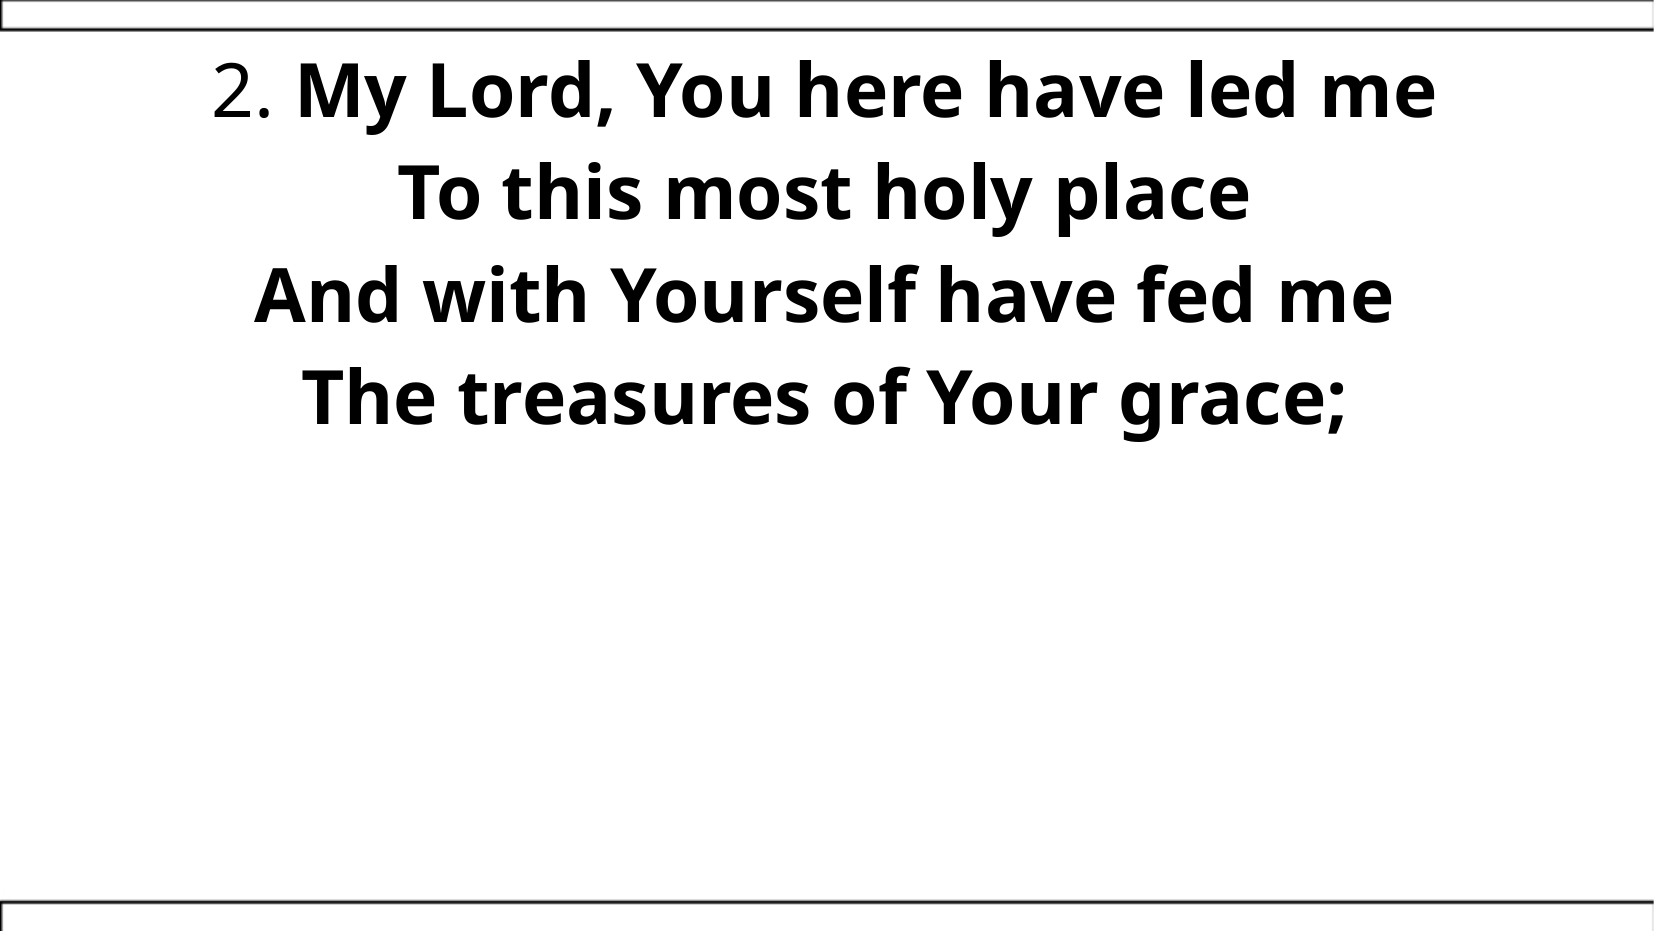

2. My Lord, You here have led me
To this most holy place
And with Yourself have fed me
The treasures of Your grace;